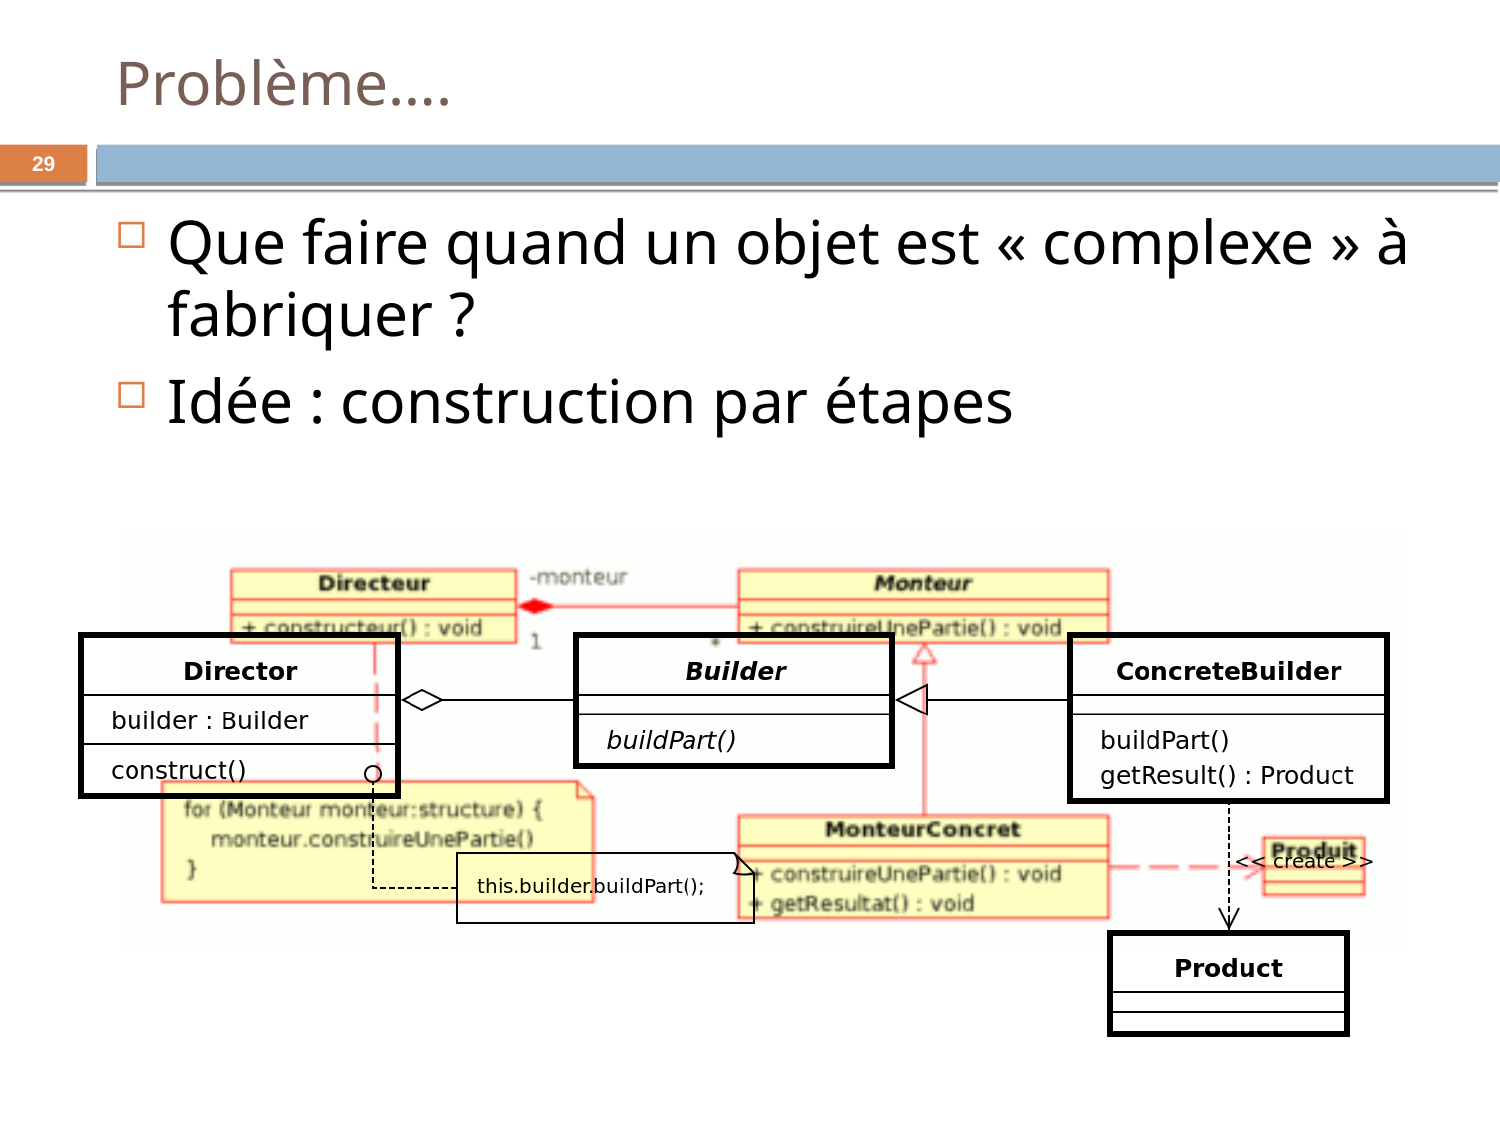

# Problème….
Que faire quand un objet est « complexe » à fabriquer ?
Idée : construction par étapes